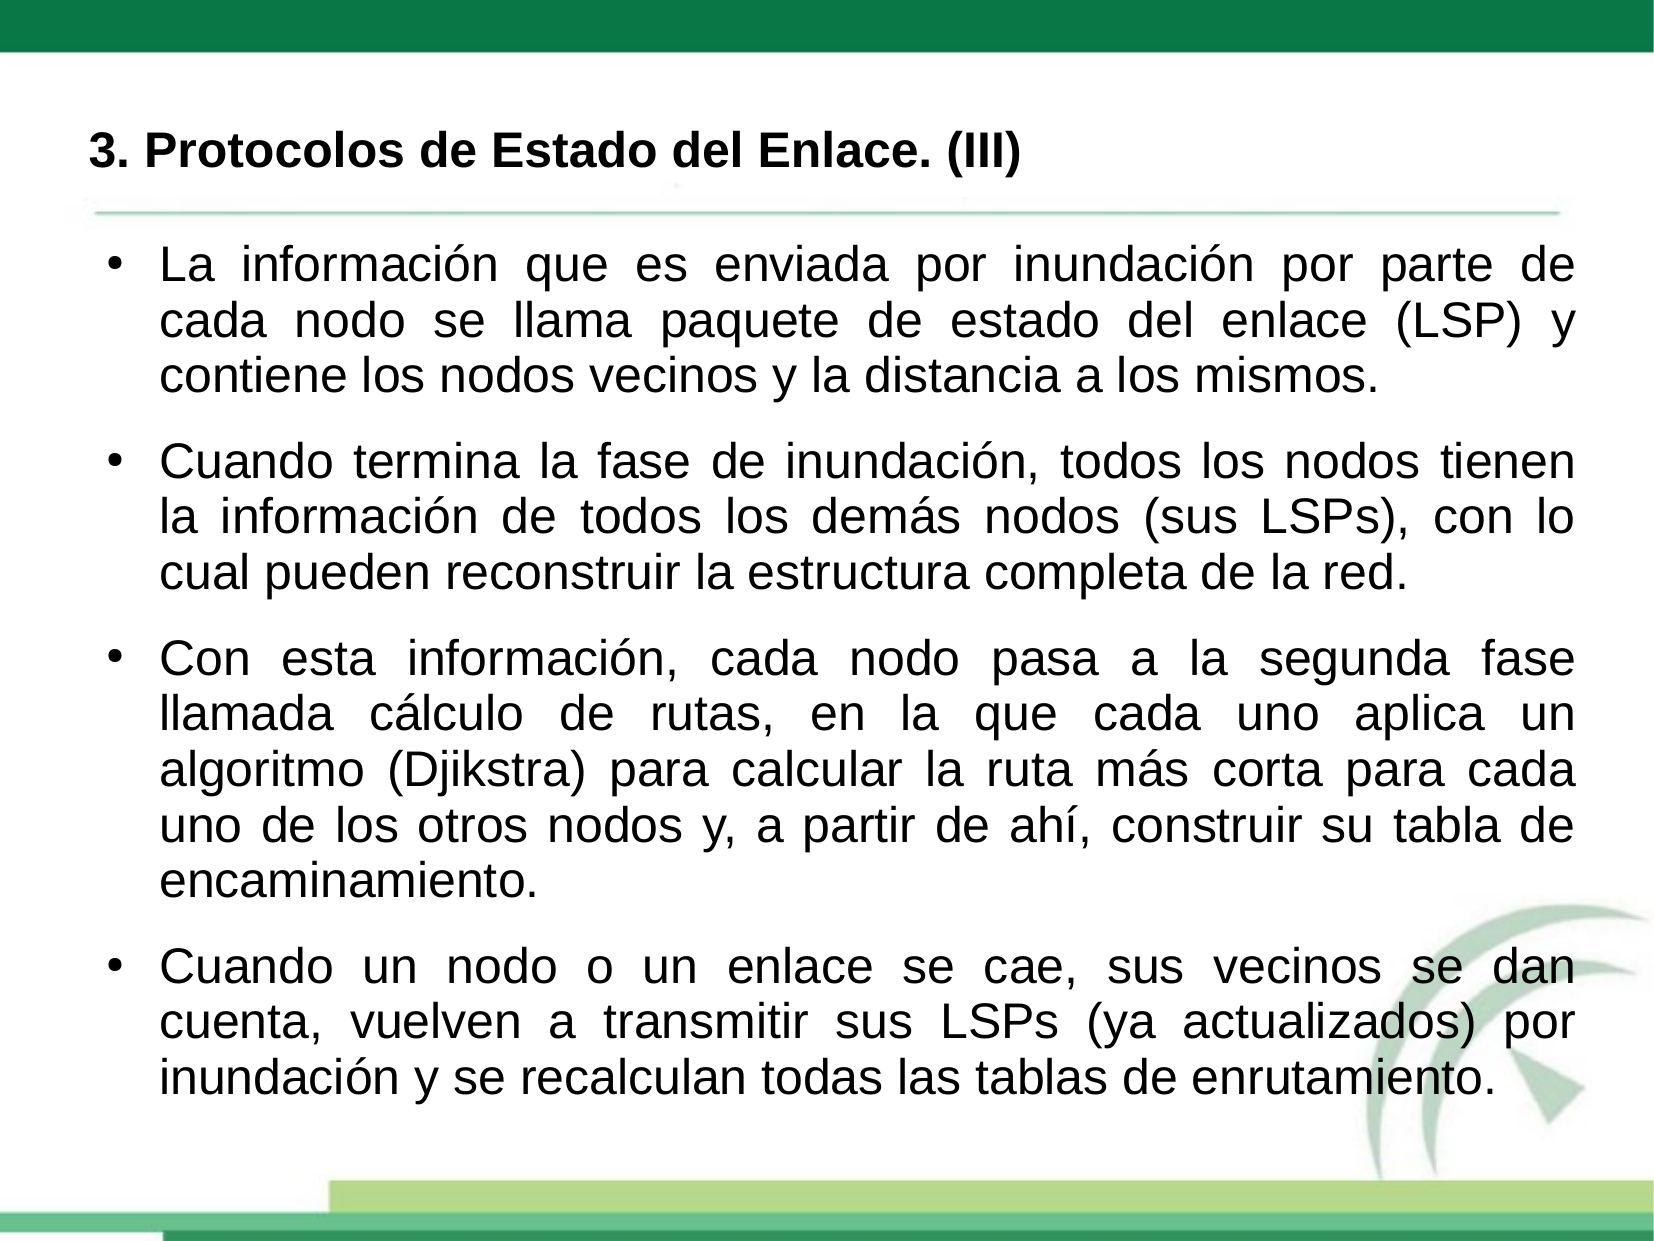

# 3. Protocolos de Estado del Enlace. (III)
La información que es enviada por inundación por parte de cada nodo se llama paquete de estado del enlace (LSP) y contiene los nodos vecinos y la distancia a los mismos.
Cuando termina la fase de inundación, todos los nodos tienen la información de todos los demás nodos (sus LSPs), con lo cual pueden reconstruir la estructura completa de la red.
Con esta información, cada nodo pasa a la segunda fase llamada cálculo de rutas, en la que cada uno aplica un algoritmo (Djikstra) para calcular la ruta más corta para cada uno de los otros nodos y, a partir de ahí, construir su tabla de encaminamiento.
Cuando un nodo o un enlace se cae, sus vecinos se dan cuenta, vuelven a transmitir sus LSPs (ya actualizados) por inundación y se recalculan todas las tablas de enrutamiento.